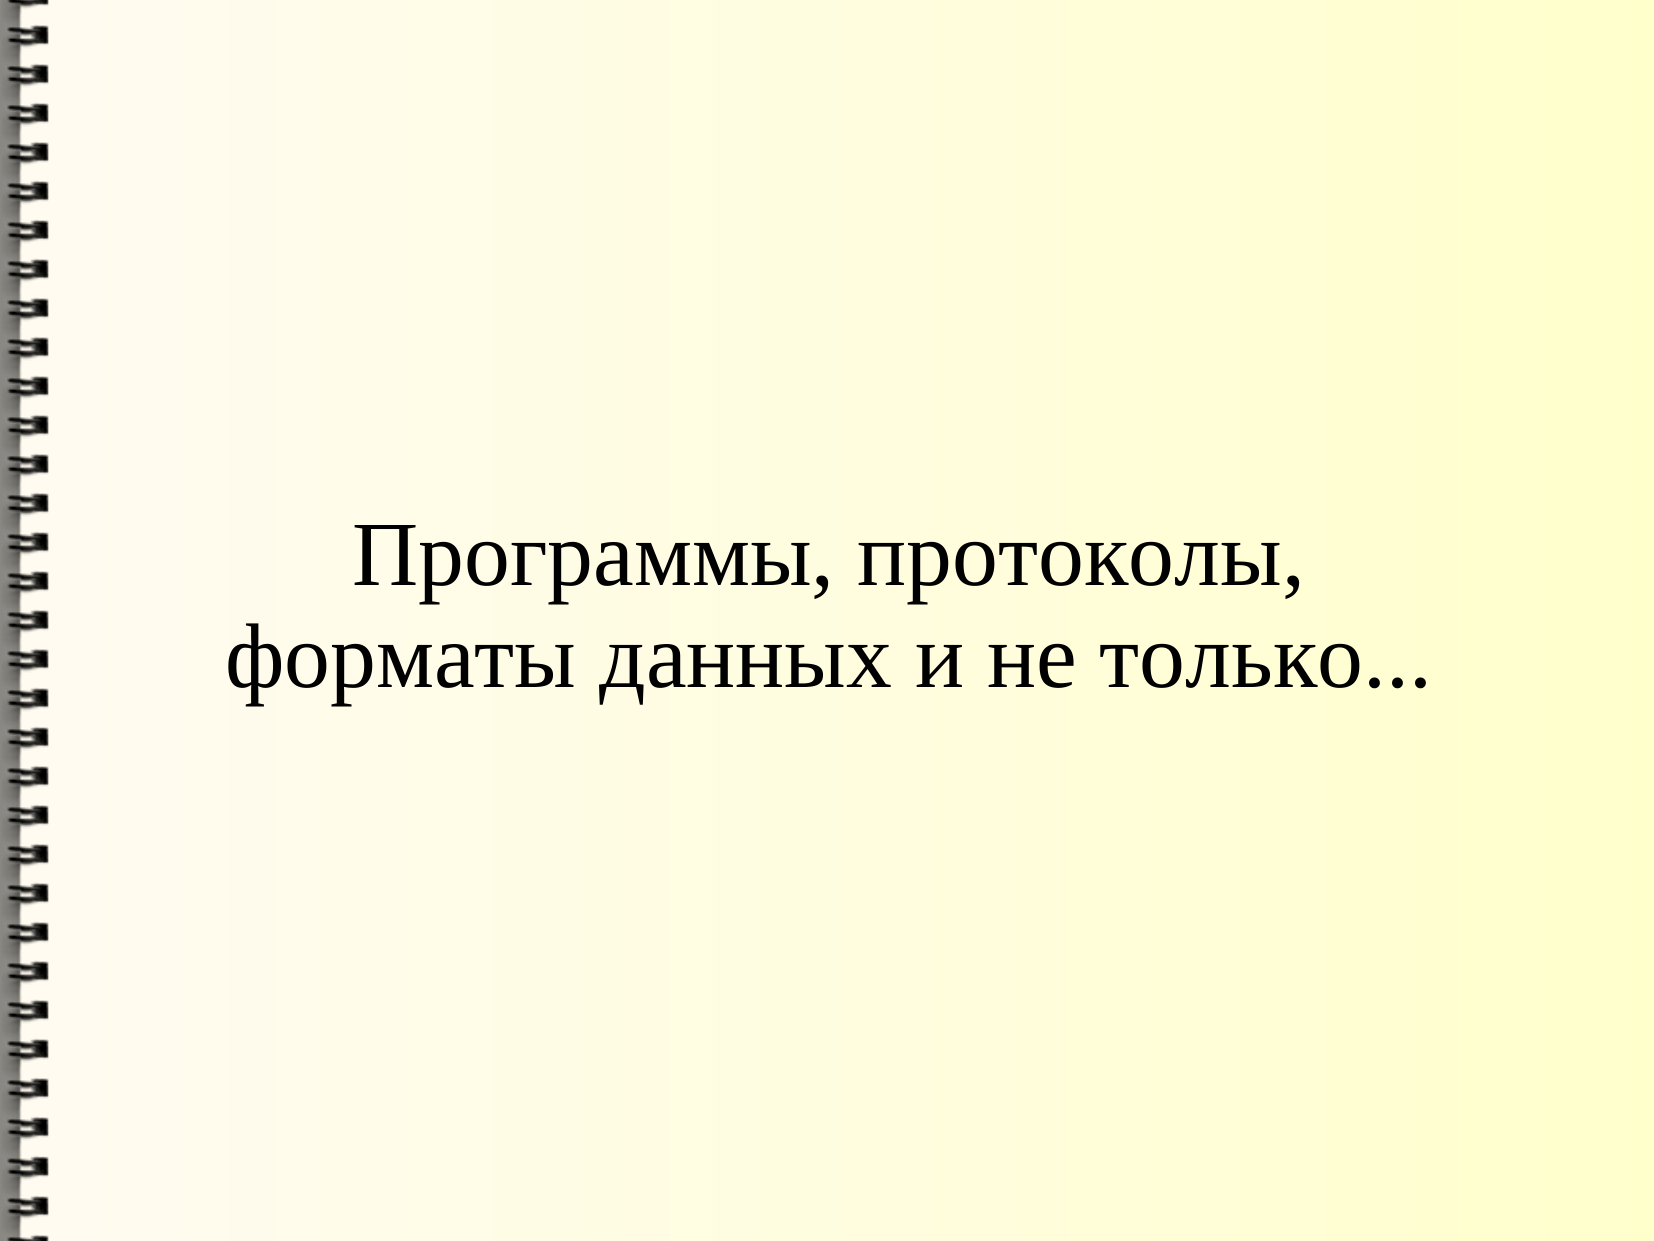

# Программы, протоколы, форматы данных и не только...